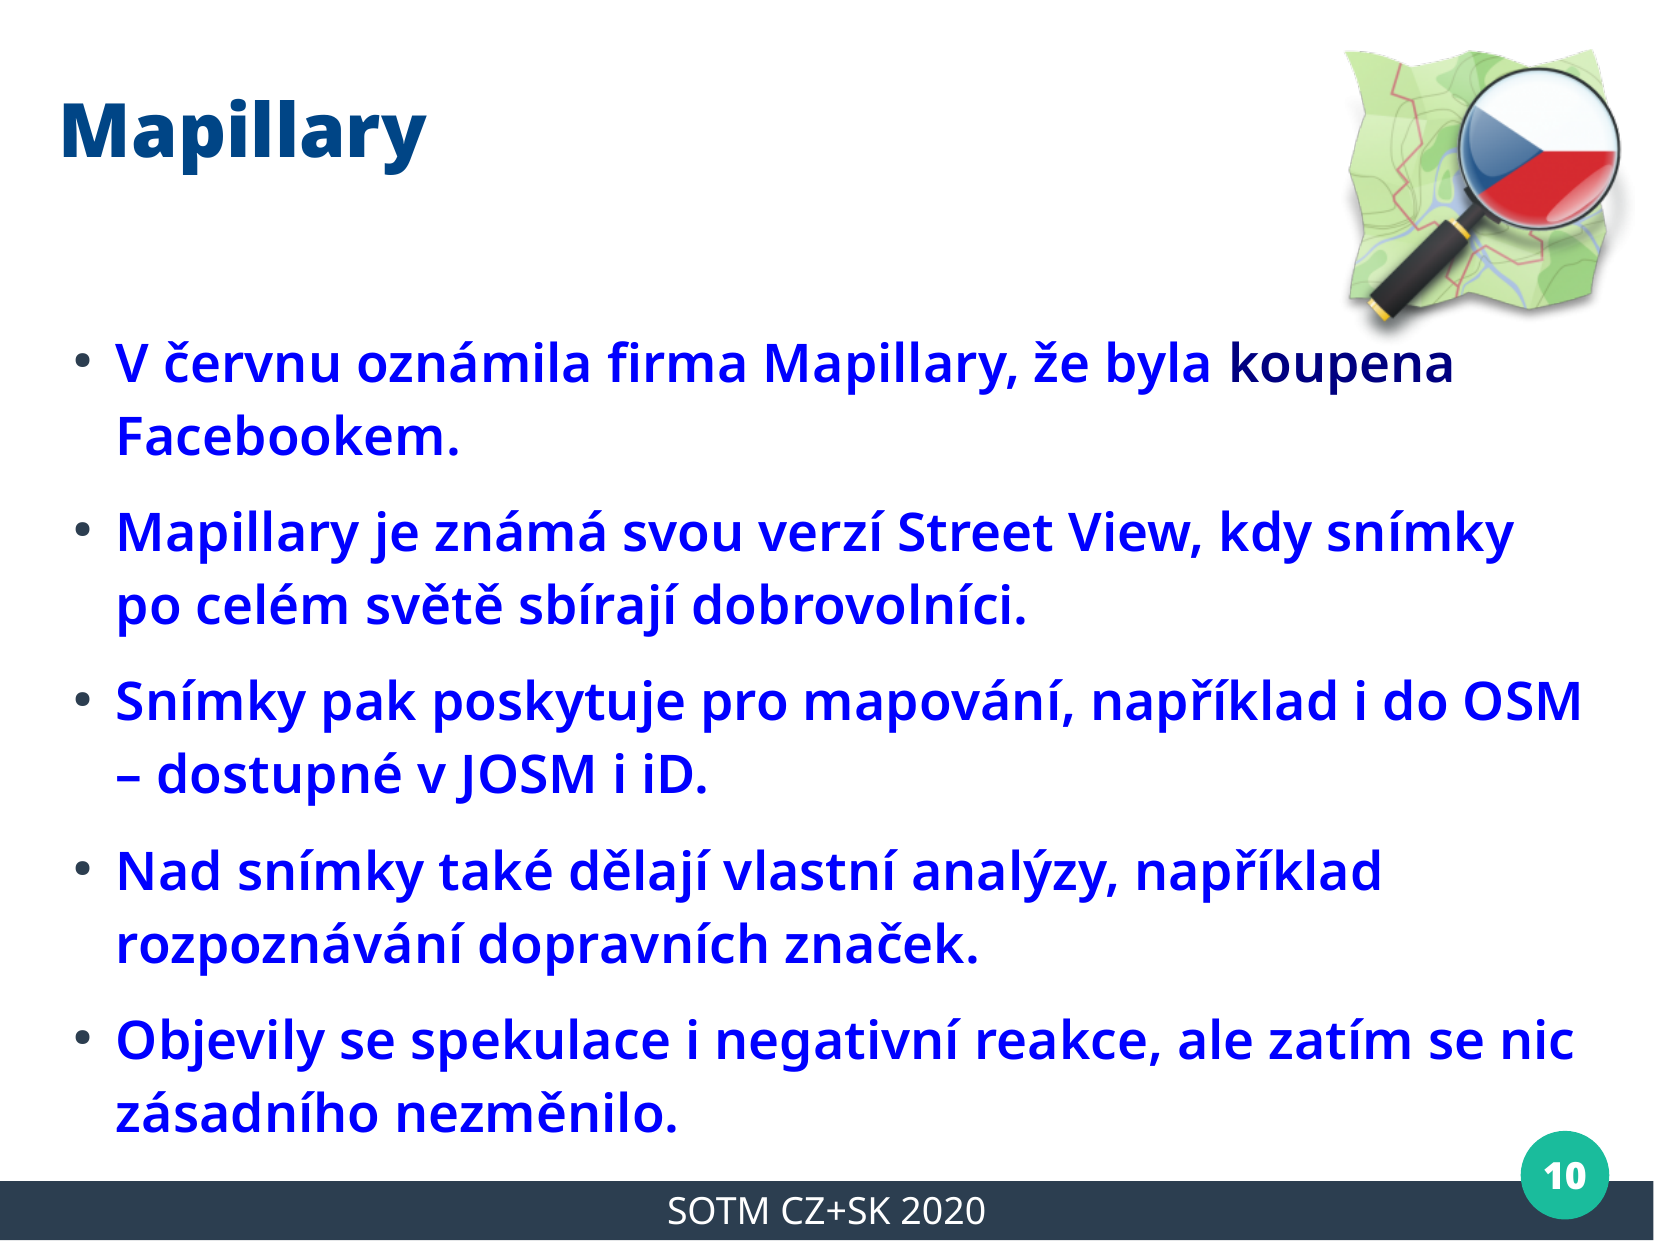

# Mapillary
V červnu oznámila firma Mapillary, že byla koupena Facebookem.
Mapillary je známá svou verzí Street View, kdy snímky po celém světě sbírají dobrovolníci.
Snímky pak poskytuje pro mapování, například i do OSM – dostupné v JOSM i iD.
Nad snímky také dělají vlastní analýzy, například rozpoznávání dopravních značek.
Objevily se spekulace i negativní reakce, ale zatím se nic zásadního nezměnilo.
10
SOTM CZ+SK 2020